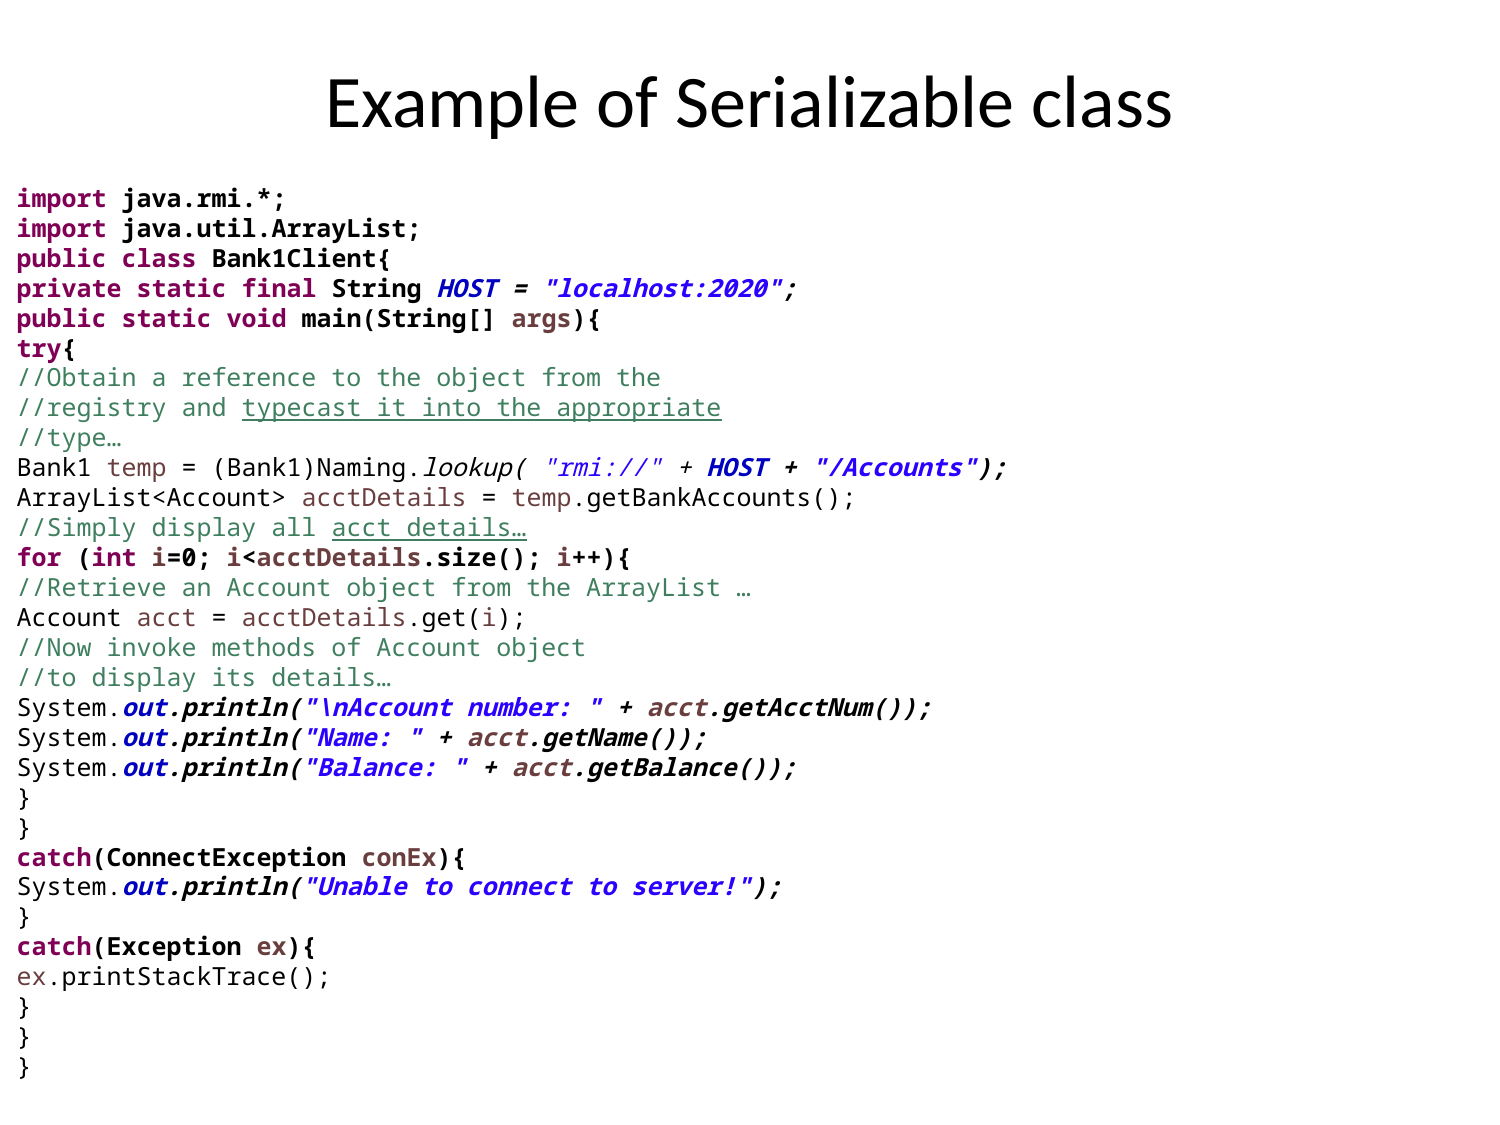

# Example of Serializable class
import java.rmi.*;
import java.util.ArrayList;
public class Bank1Client{
private static final String HOST = "localhost:2020";
public static void main(String[] args){
try{
//Obtain a reference to the object from the
//registry and typecast it into the appropriate
//type…
Bank1 temp = (Bank1)Naming.lookup( "rmi://" + HOST + "/Accounts");
ArrayList<Account> acctDetails = temp.getBankAccounts();
//Simply display all acct details…
for (int i=0; i<acctDetails.size(); i++){
//Retrieve an Account object from the ArrayList …
Account acct = acctDetails.get(i);
//Now invoke methods of Account object
//to display its details…
System.out.println("\nAccount number: " + acct.getAcctNum());
System.out.println("Name: " + acct.getName());
System.out.println("Balance: " + acct.getBalance());
}
}
catch(ConnectException conEx){
System.out.println("Unable to connect to server!");
}
catch(Exception ex){
ex.printStackTrace();
}
}
}